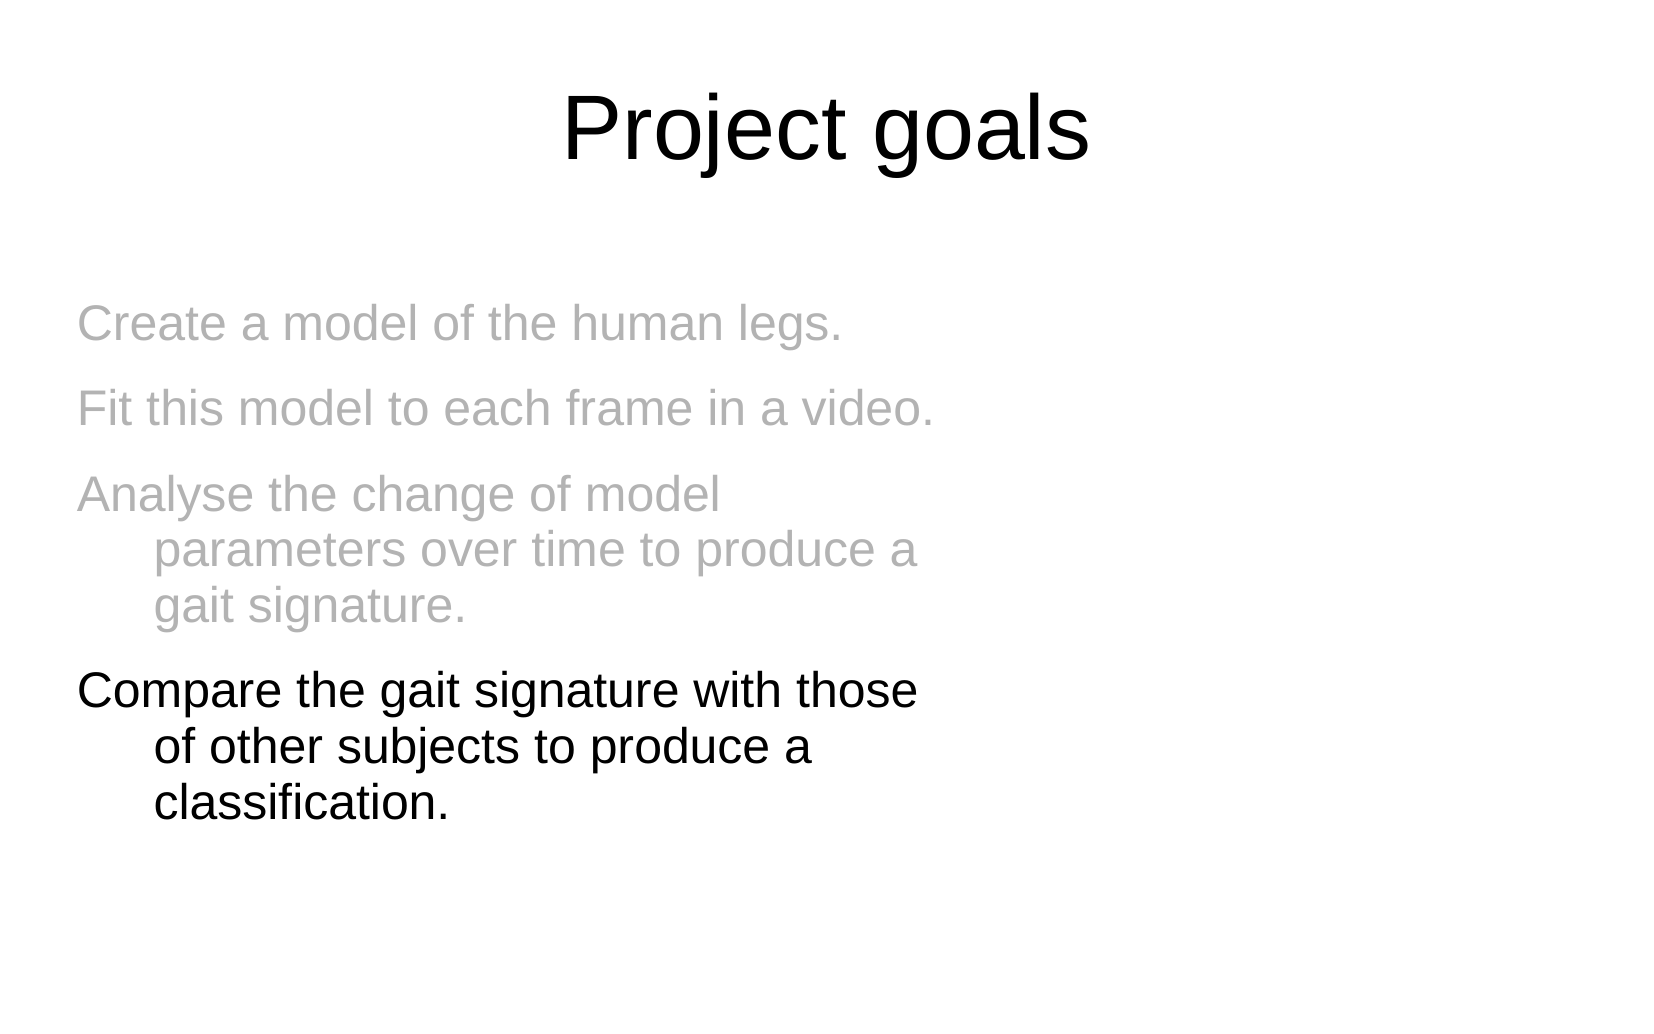

# Project goals
Create a model of the human legs.
Fit this model to each frame in a video.
Analyse the change of model parameters over time to produce a gait signature.
Compare the gait signature with those of other subjects to produce a classification.